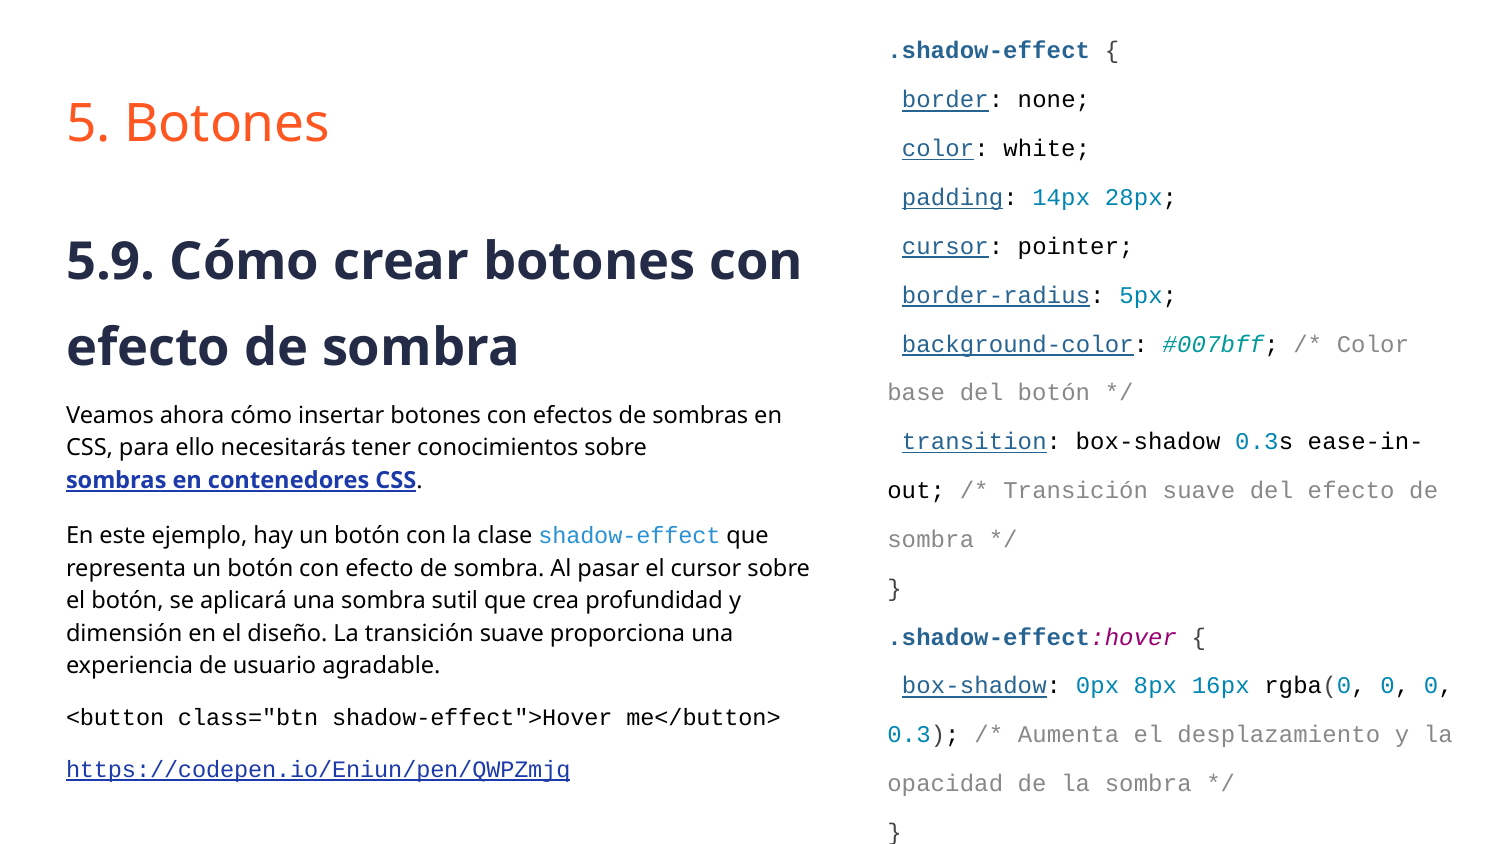

.shadow-effect {
 border: none;
 color: white;
 padding: 14px 28px;
 cursor: pointer;
 border-radius: 5px;
 background-color: #007bff; /* Color base del botón */
 transition: box-shadow 0.3s ease-in-out; /* Transición suave del efecto de sombra */
}
.shadow-effect:hover {
 box-shadow: 0px 8px 16px rgba(0, 0, 0, 0.3); /* Aumenta el desplazamiento y la opacidad de la sombra */
}
# 5. Botones
5.9. Cómo crear botones con efecto de sombra
Veamos ahora cómo insertar botones con efectos de sombras en CSS, para ello necesitarás tener conocimientos sobre sombras en contenedores CSS.
En este ejemplo, hay un botón con la clase shadow-effect que representa un botón con efecto de sombra. Al pasar el cursor sobre el botón, se aplicará una sombra sutil que crea profundidad y dimensión en el diseño. La transición suave proporciona una experiencia de usuario agradable.
<button class="btn shadow-effect">Hover me</button>
https://codepen.io/Eniun/pen/QWPZmjq